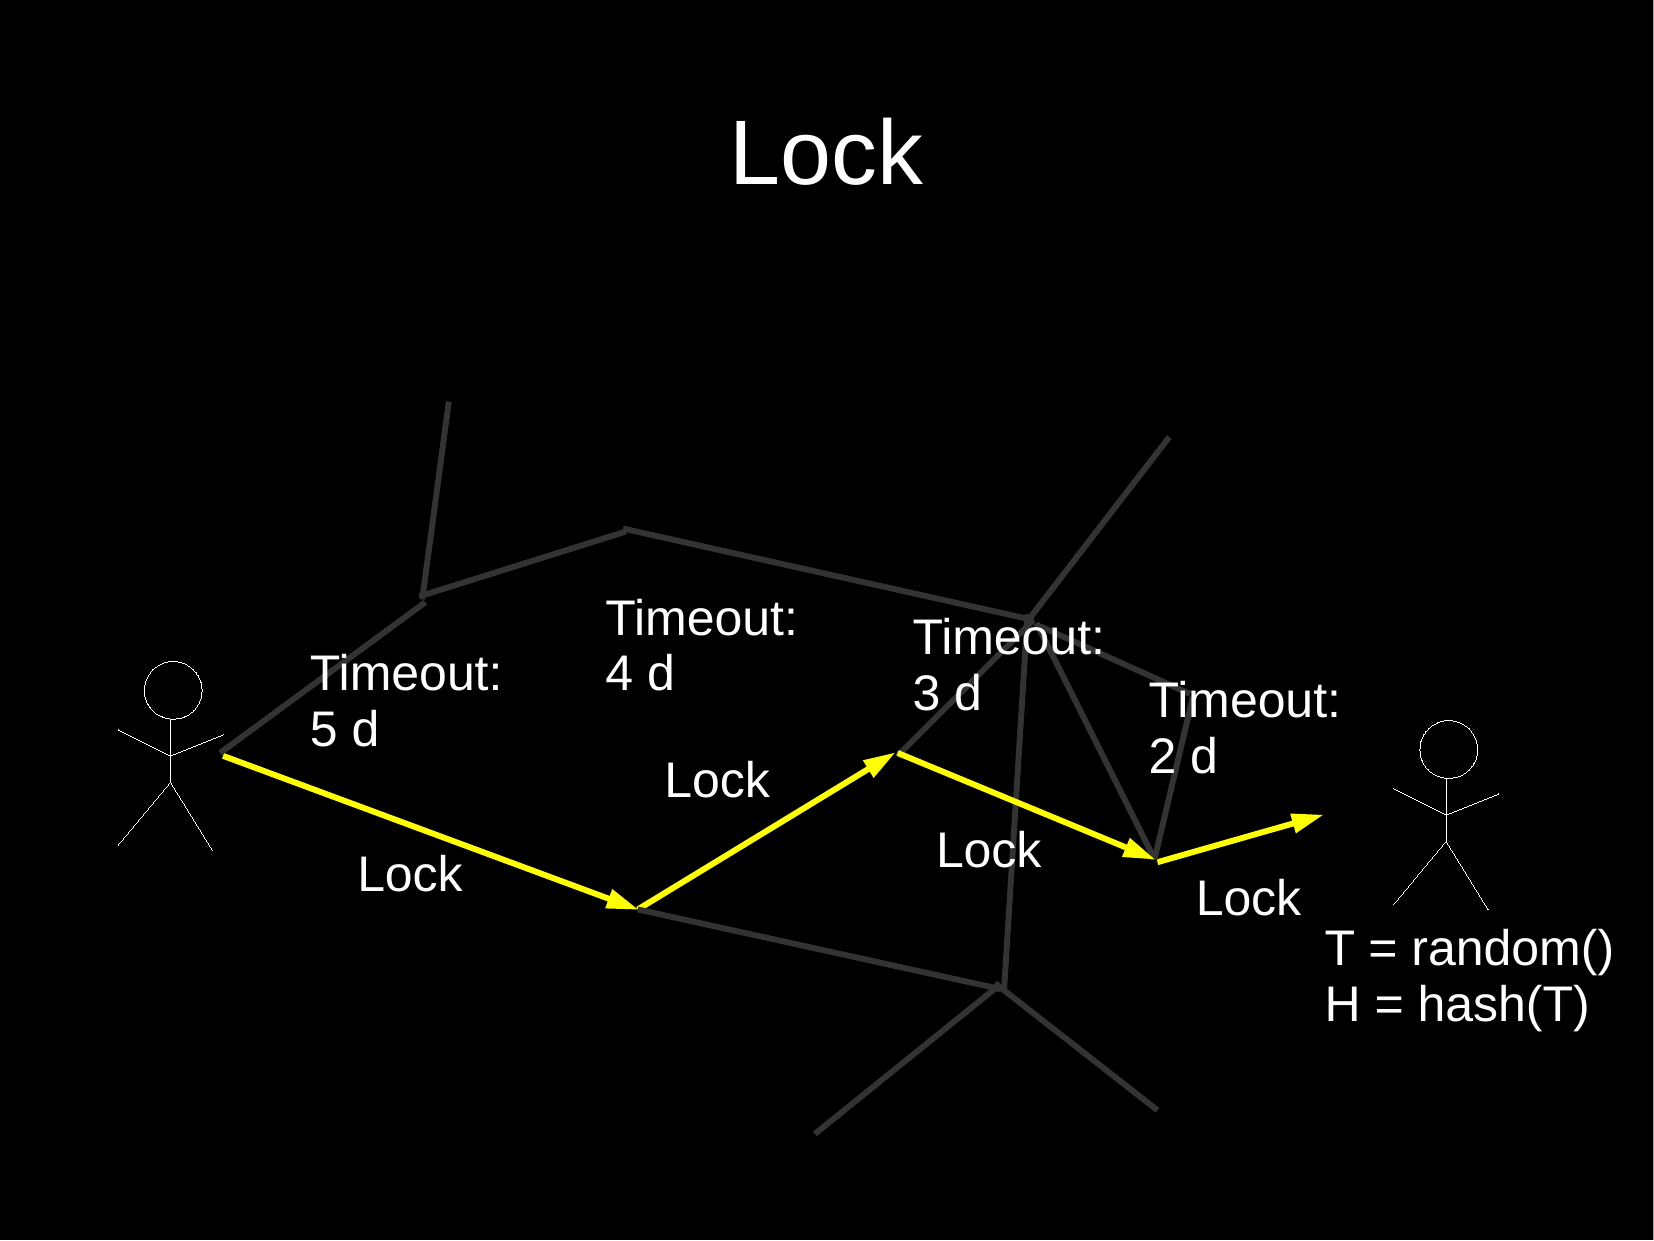

# Lock
Timeout: 4 d
Timeout: 3 d
Timeout: 5 d
Timeout: 2 d
Lock
Lock
Lock
Lock
T = random()
H = hash(T)